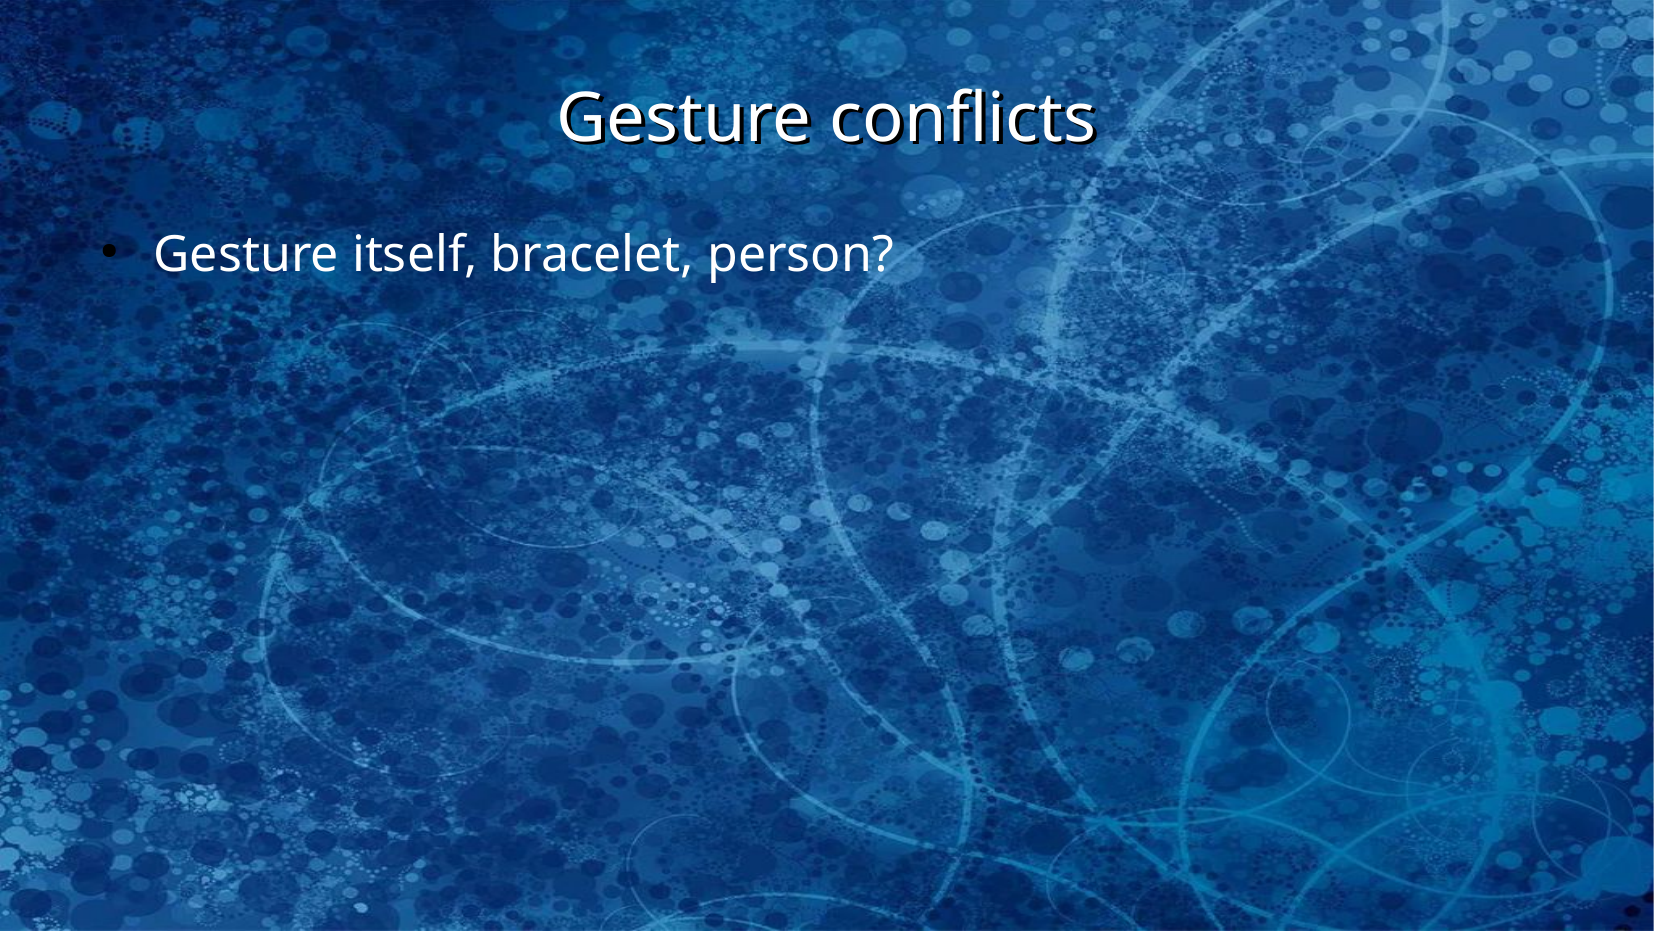

# Gesture conflicts
Gesture itself, bracelet, person?